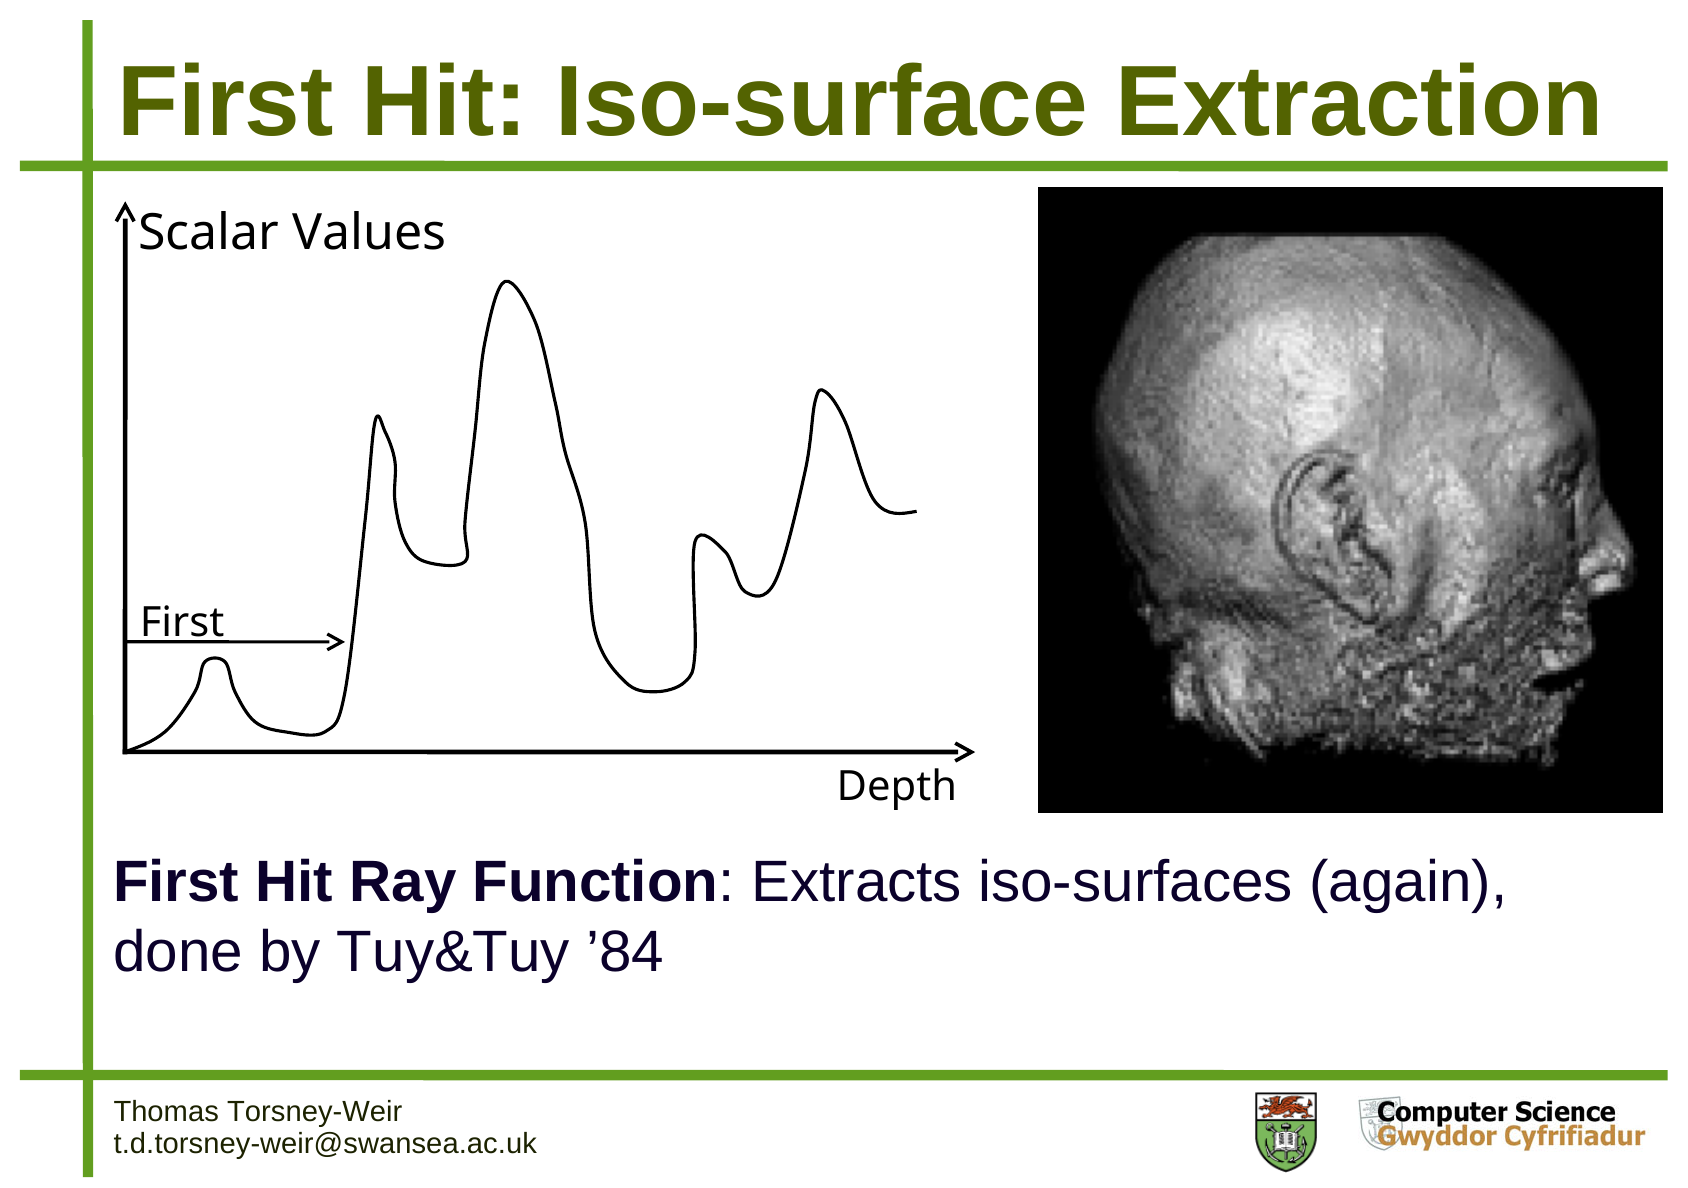

# First Hit: Iso-surface Extraction
Scalar Values
First
Depth
First Hit Ray Function: Extracts iso-surfaces (again), done by Tuy&Tuy ’84